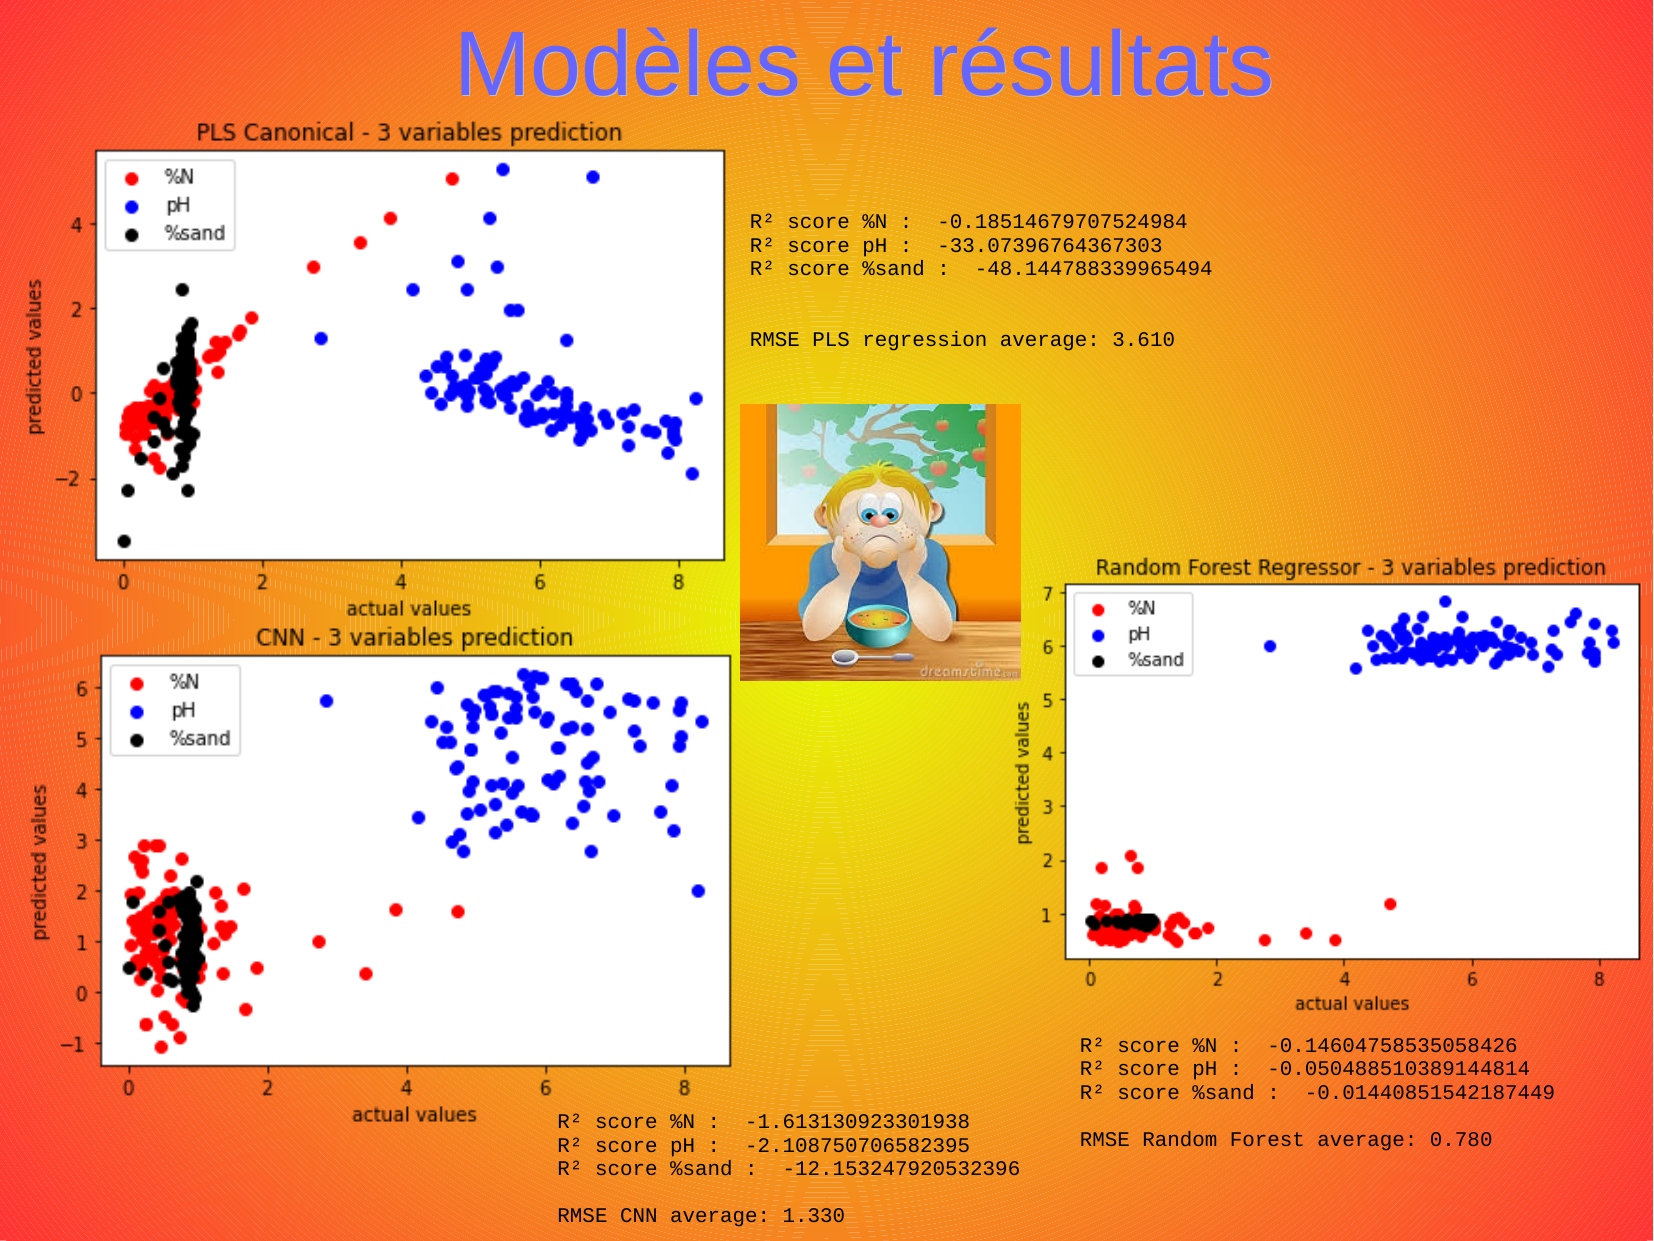

# Modèles et résultats
R² score %N : -0.18514679707524984
R² score pH : -33.07396764367303
R² score %sand : -48.144788339965494
RMSE PLS regression average: 3.610
R² score %N : -0.14604758535058426
R² score pH : -0.050488510389144814
R² score %sand : -0.01440851542187449
RMSE Random Forest average: 0.780
R² score %N : -1.613130923301938
R² score pH : -2.108750706582395
R² score %sand : -12.153247920532396
RMSE CNN average: 1.330